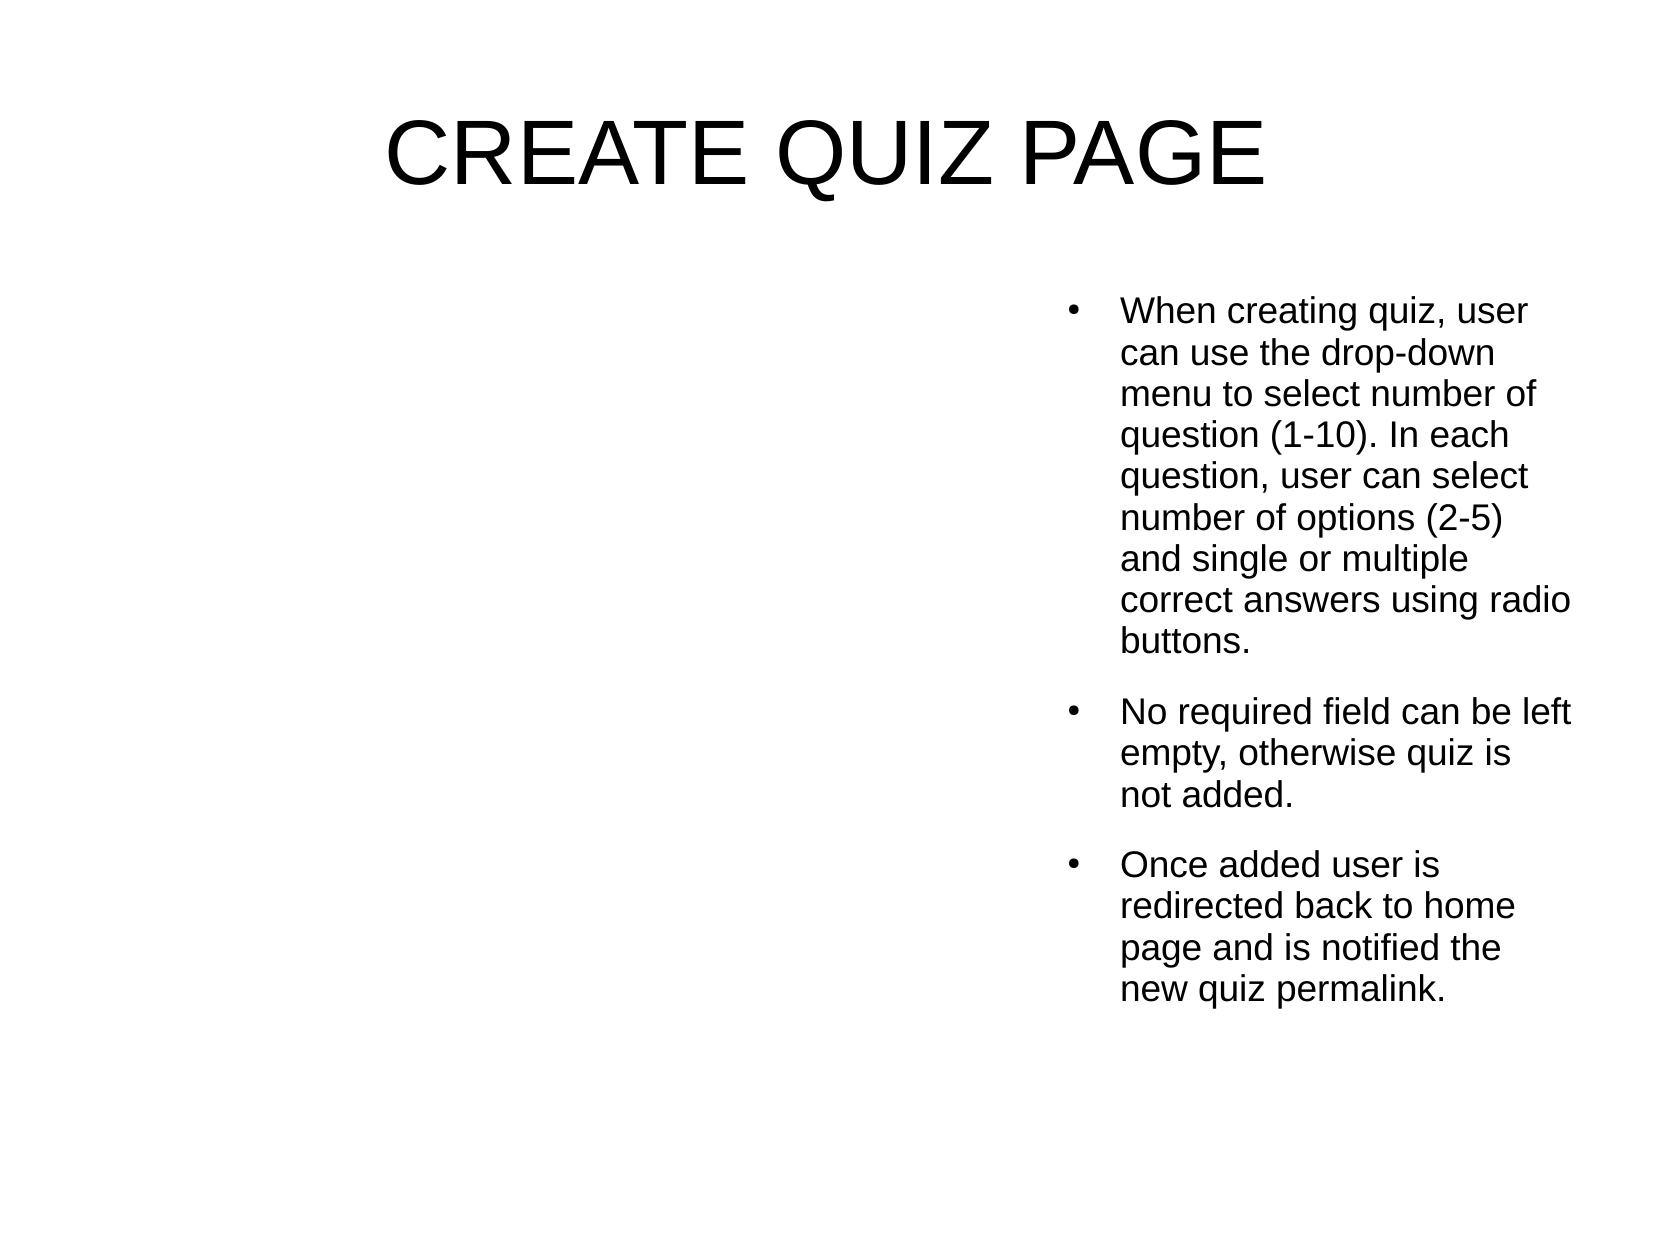

# CREATE QUIZ PAGE
When creating quiz, user can use the drop-down menu to select number of question (1-10). In each question, user can select number of options (2-5) and single or multiple correct answers using radio buttons.
No required field can be left empty, otherwise quiz is not added.
Once added user is redirected back to home page and is notified the new quiz permalink.